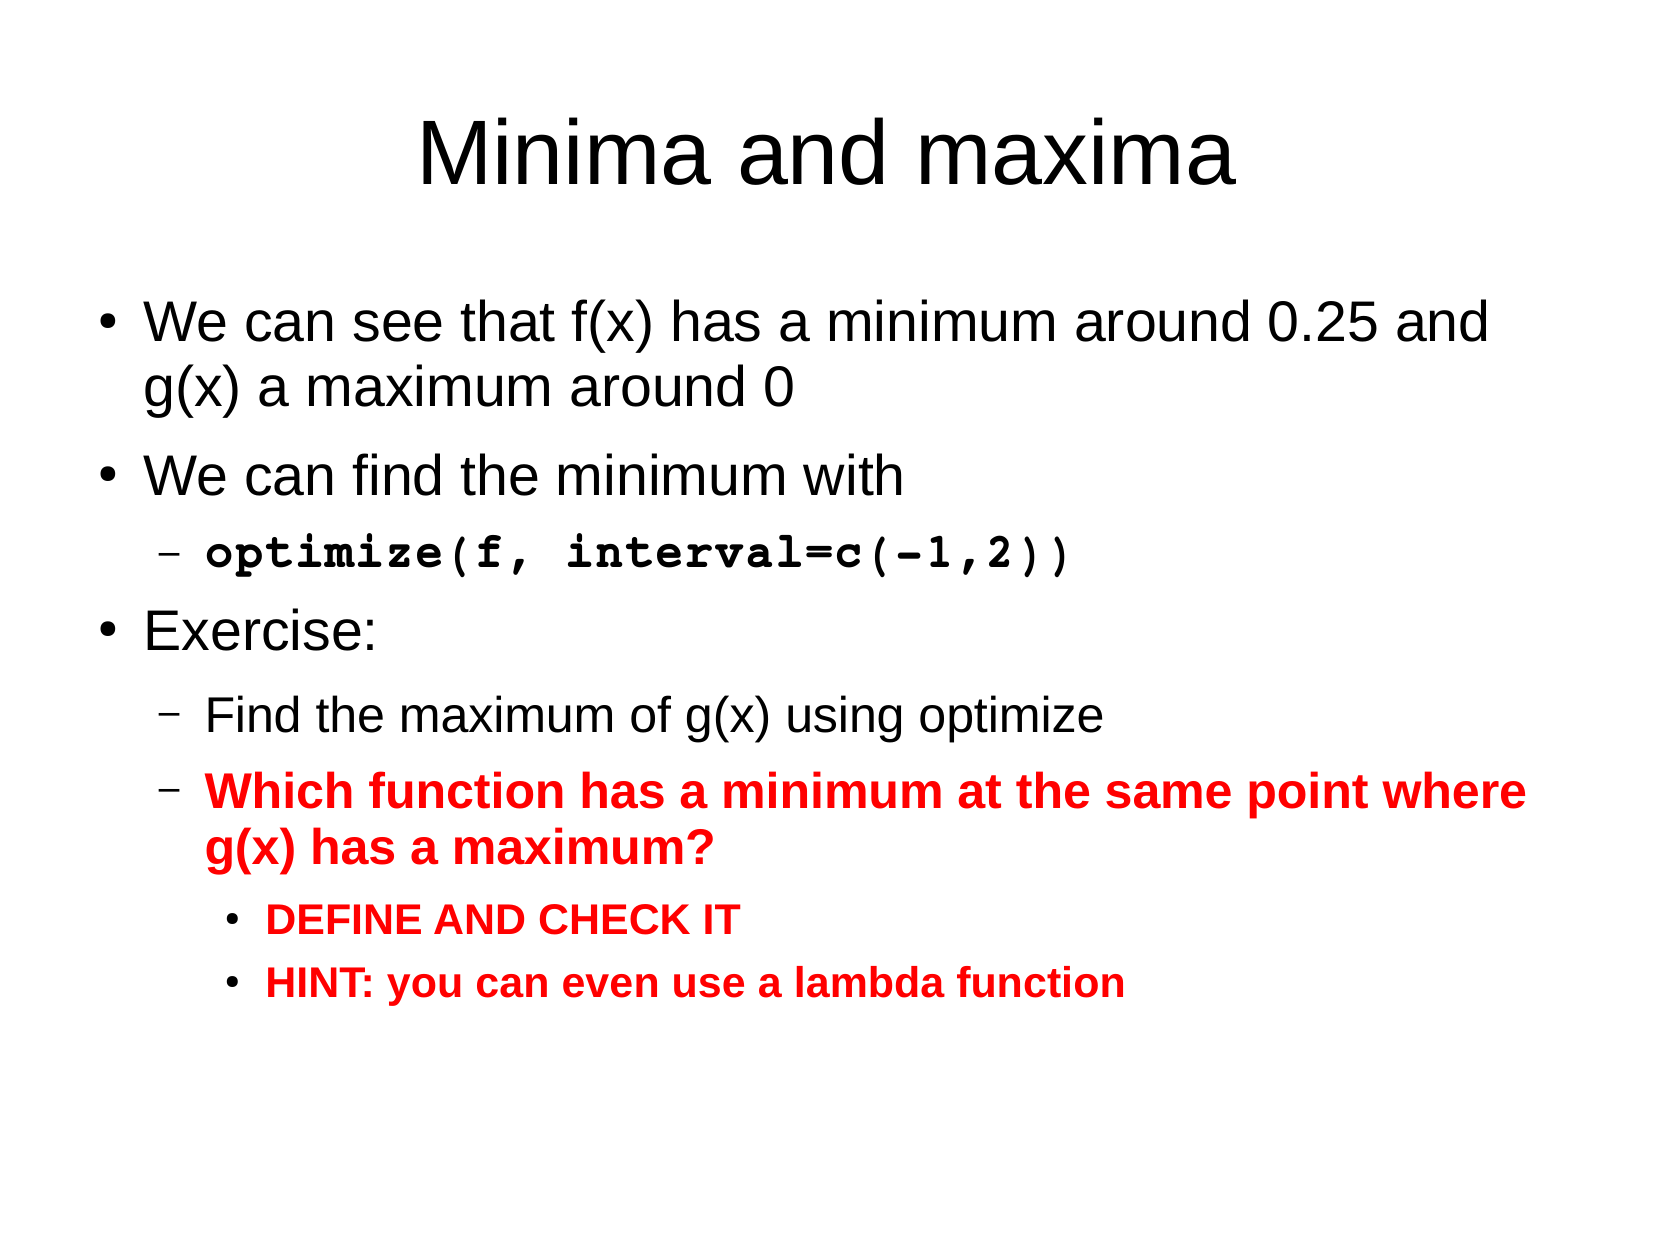

# Minima and maxima
We can see that f(x) has a minimum around 0.25 and g(x) a maximum around 0
We can find the minimum with
optimize(f, interval=c(-1,2))
Exercise:
Find the maximum of g(x) using optimize
Which function has a minimum at the same point where g(x) has a maximum?
DEFINE AND CHECK IT
HINT: you can even use a lambda function